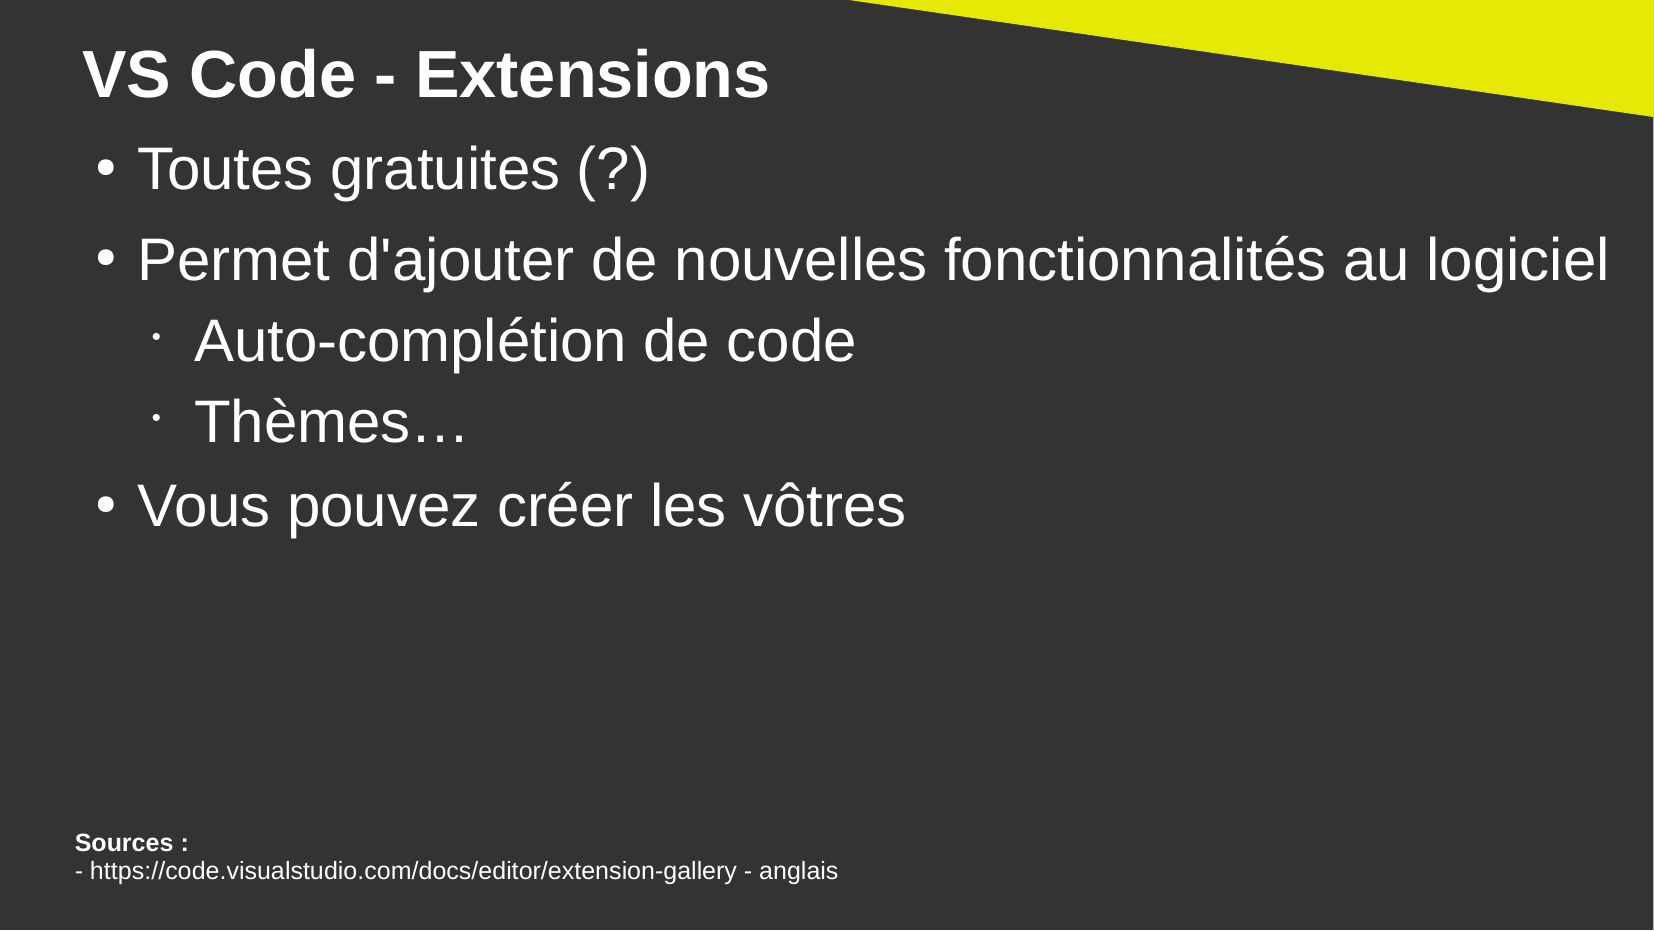

# VS Code - Extensions
Toutes gratuites (?)
Permet d'ajouter de nouvelles fonctionnalités au logiciel
Auto-complétion de code
Thèmes…
Vous pouvez créer les vôtres
Sources :
- https://code.visualstudio.com/docs/editor/extension-gallery - anglais